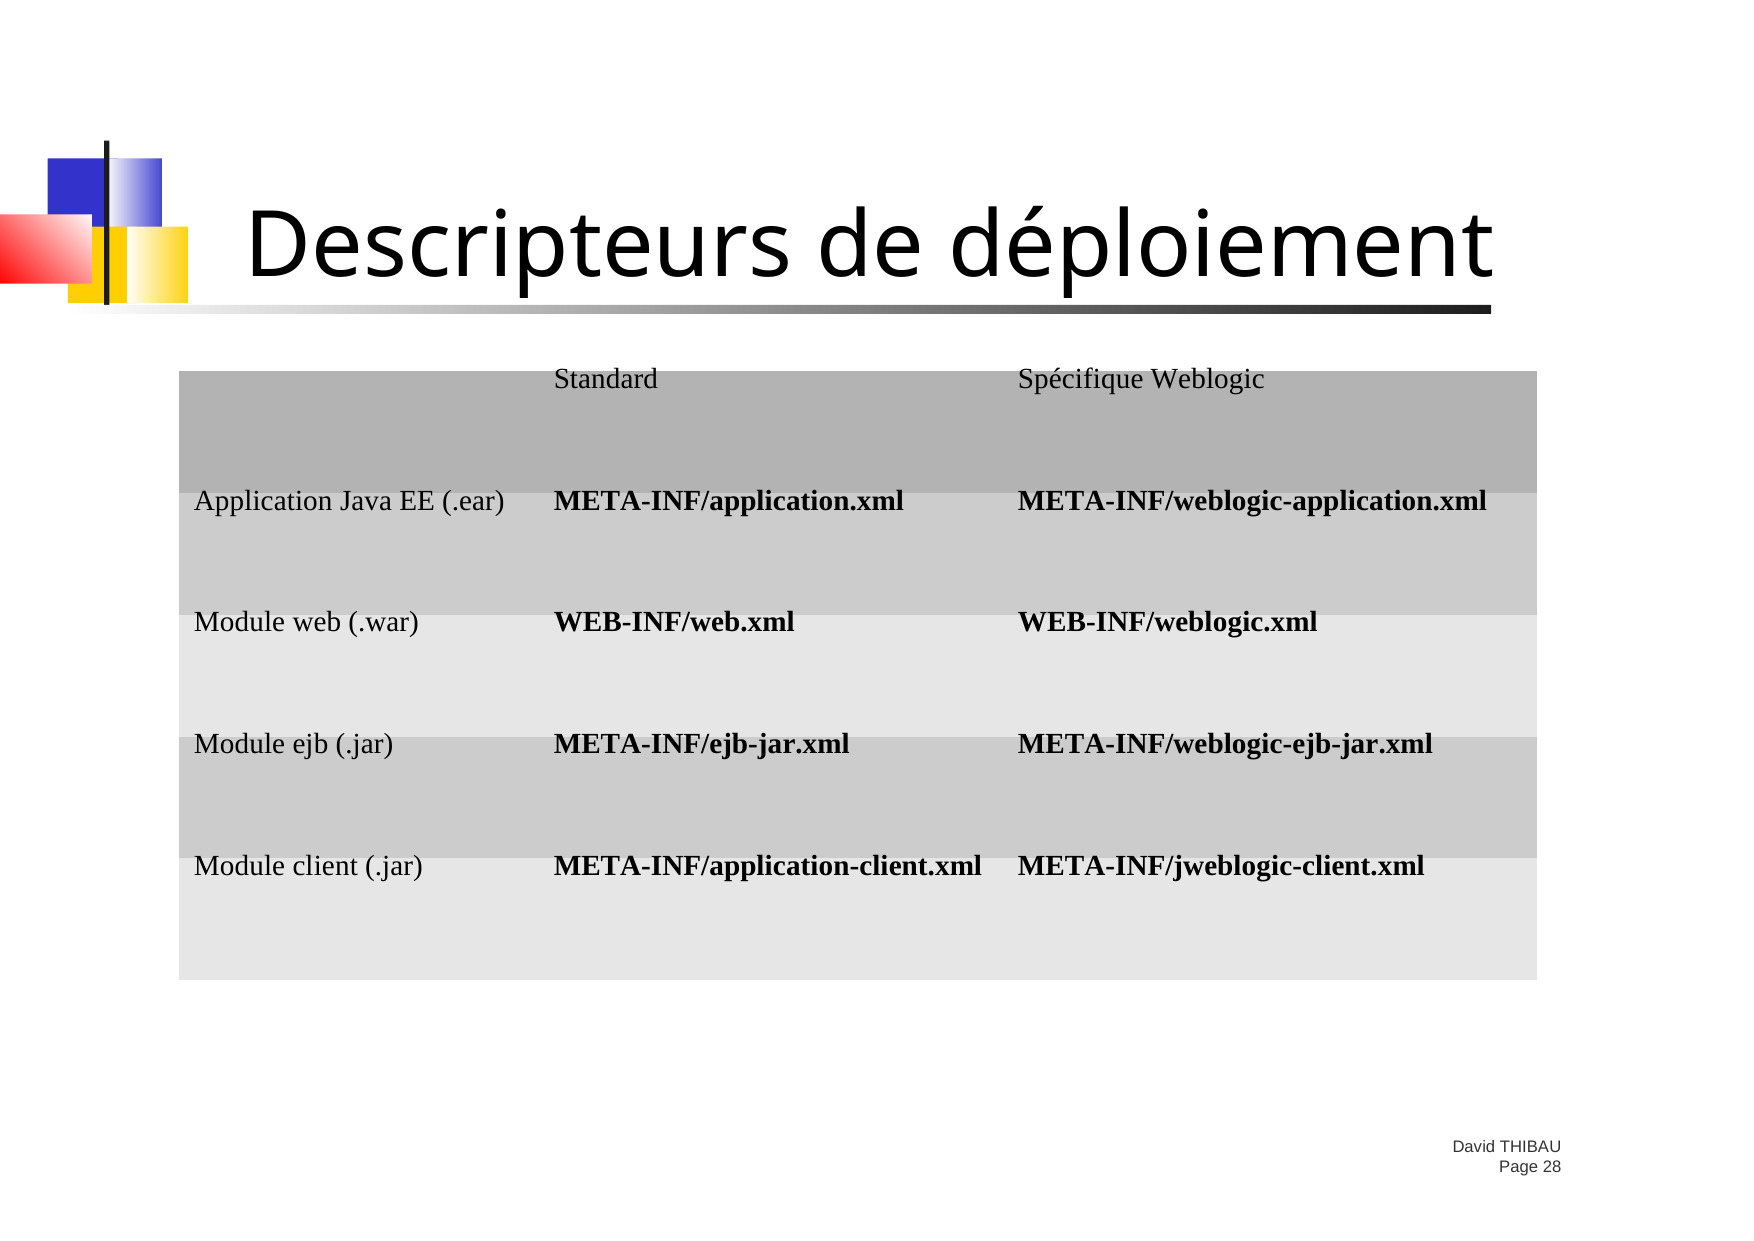

# Descripteurs de déploiement
| | Standard | Spécifique Weblogic |
| --- | --- | --- |
| Application Java EE (.ear) | META-INF/application.xml | META-INF/weblogic-application.xml |
| Module web (.war) | WEB-INF/web.xml | WEB-INF/weblogic.xml |
| Module ejb (.jar) | META-INF/ejb-jar.xml | META-INF/weblogic-ejb-jar.xml |
| Module client (.jar) | META-INF/application-client.xml | META-INF/jweblogic-client.xml |